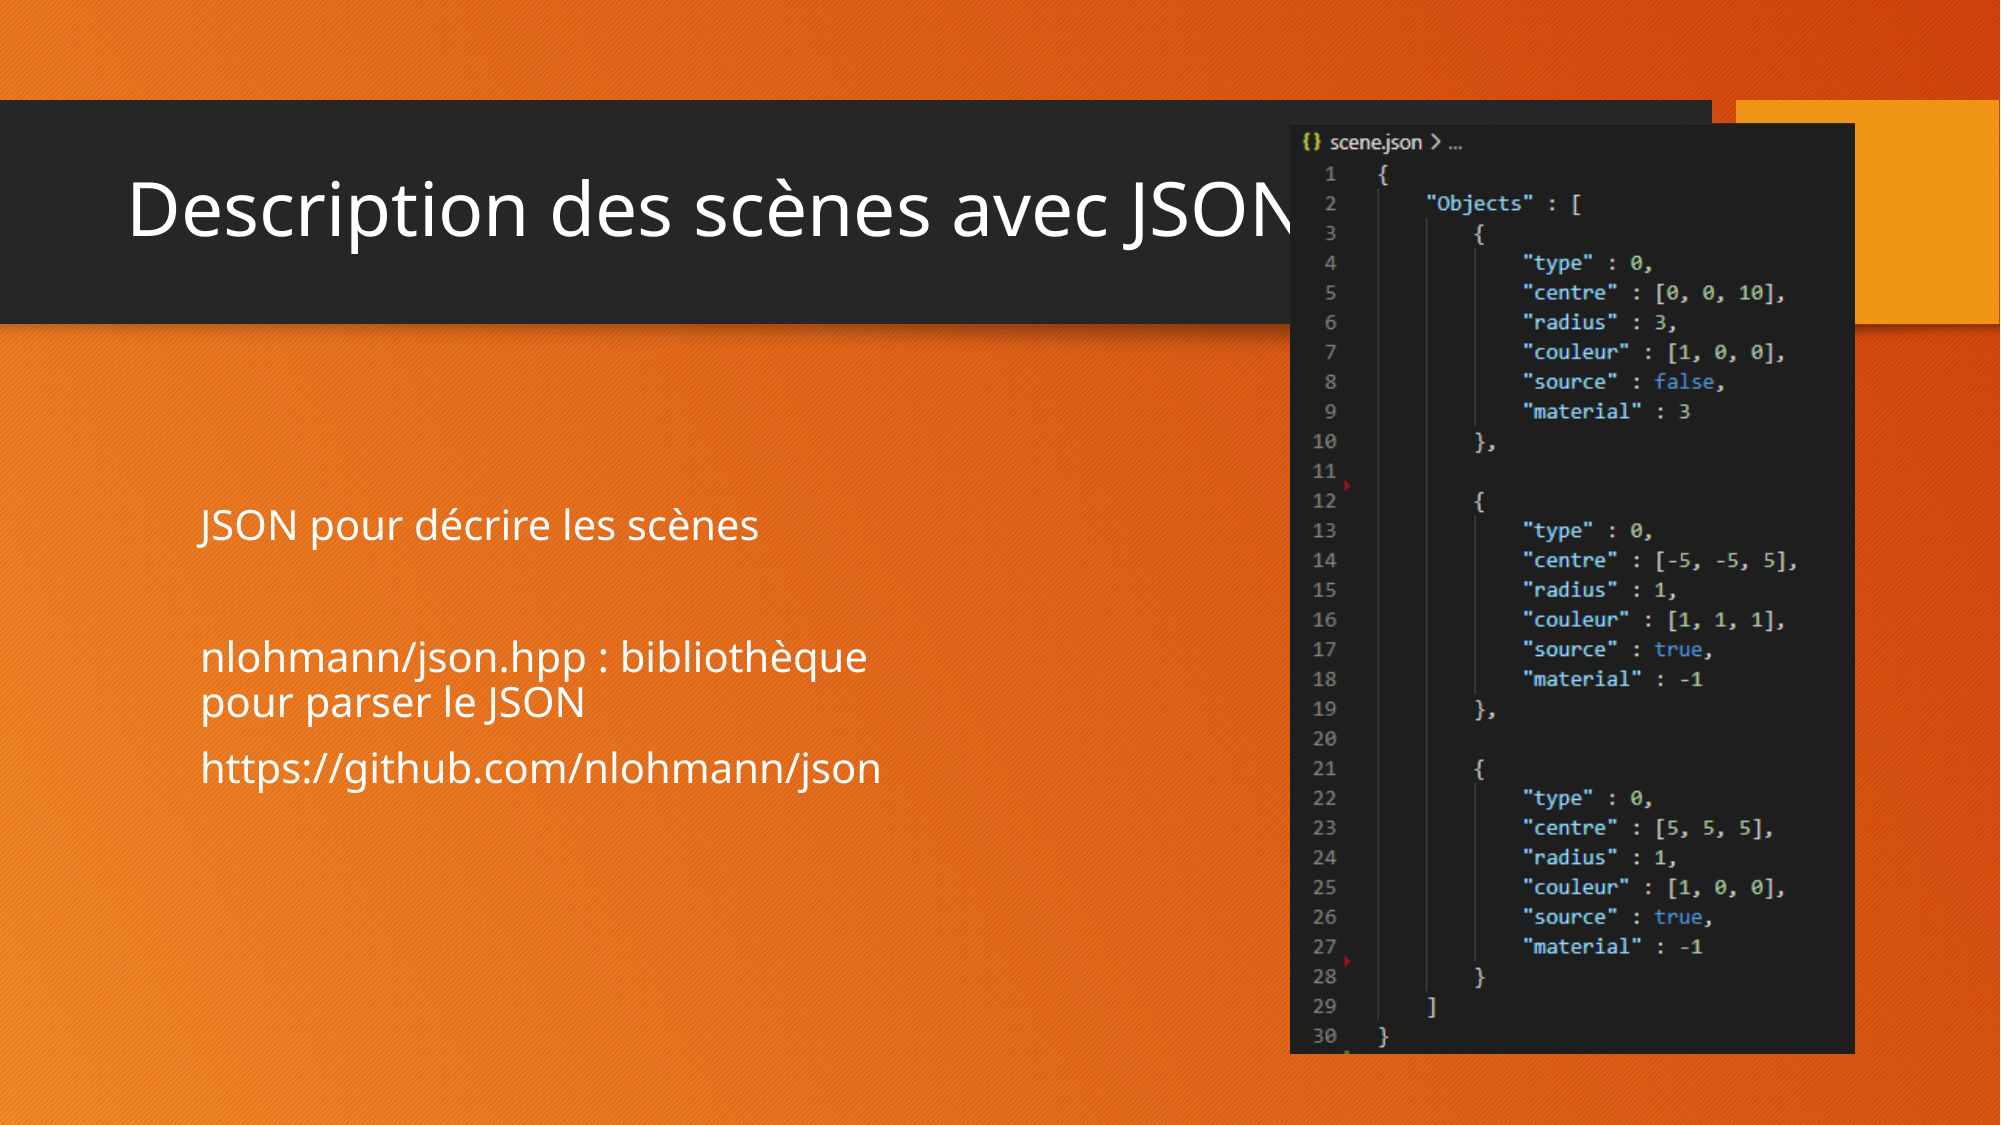

# Description des scènes avec JSON
JSON pour décrire les scènes
nlohmann/json.hpp : bibliothèque pour parser le JSON
https://github.com/nlohmann/json